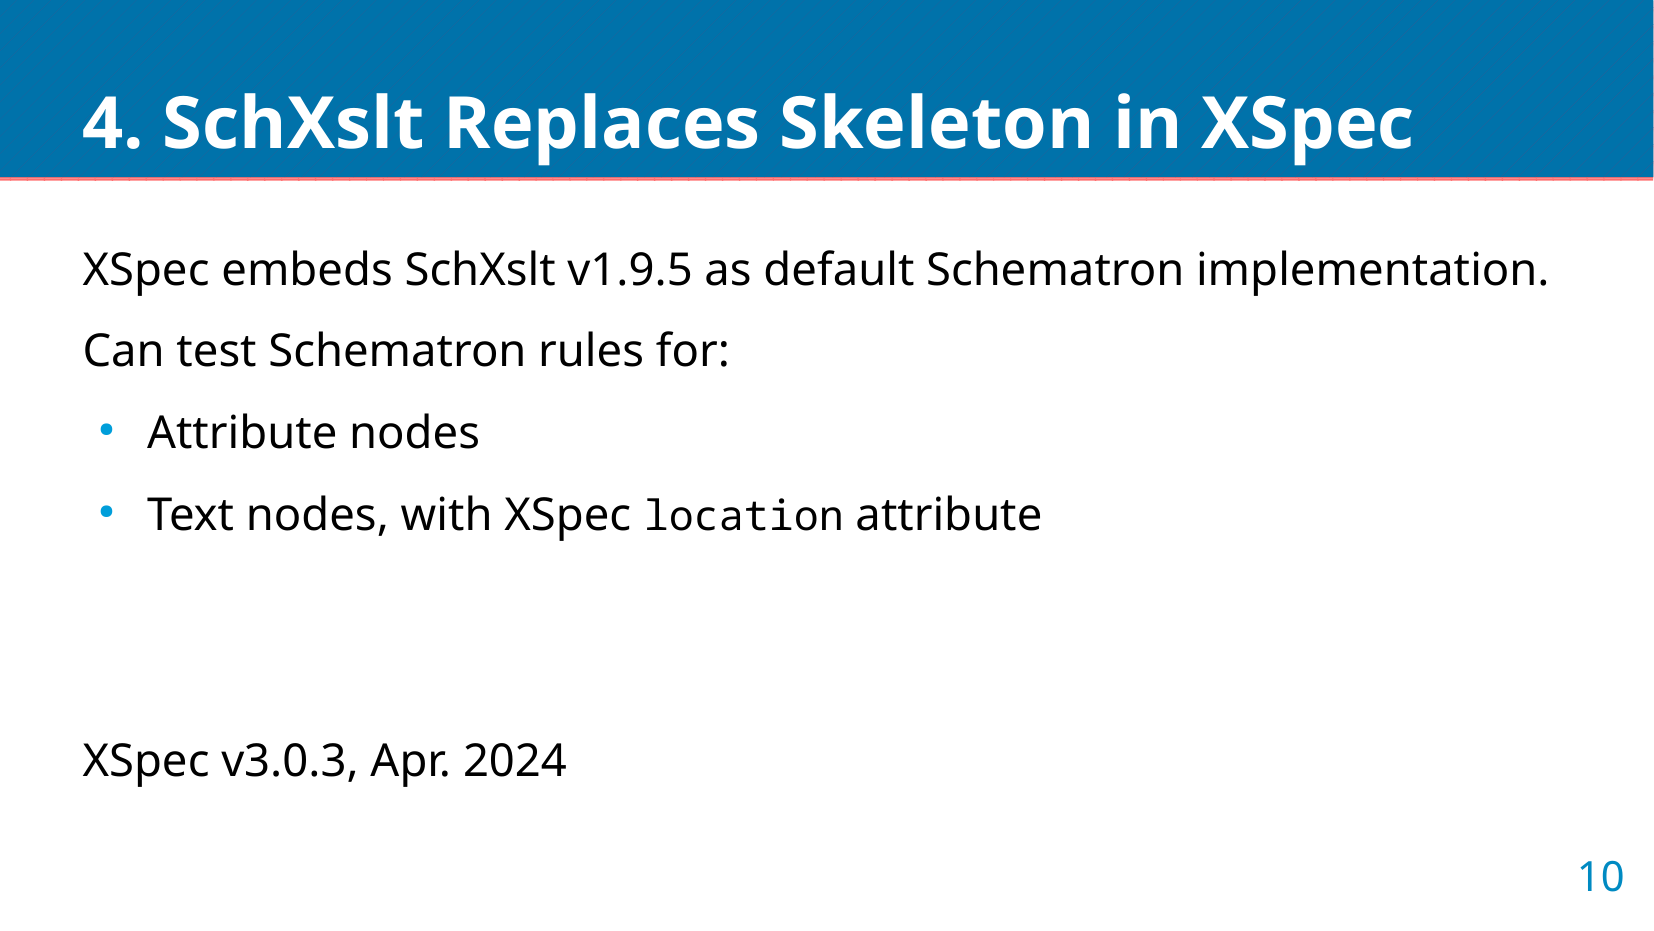

# 4. SchXslt Replaces Skeleton in XSpec
XSpec embeds SchXslt v1.9.5 as default Schematron implementation.
Can test Schematron rules for:
Attribute nodes
Text nodes, with XSpec location attribute
XSpec v3.0.3, Apr. 2024